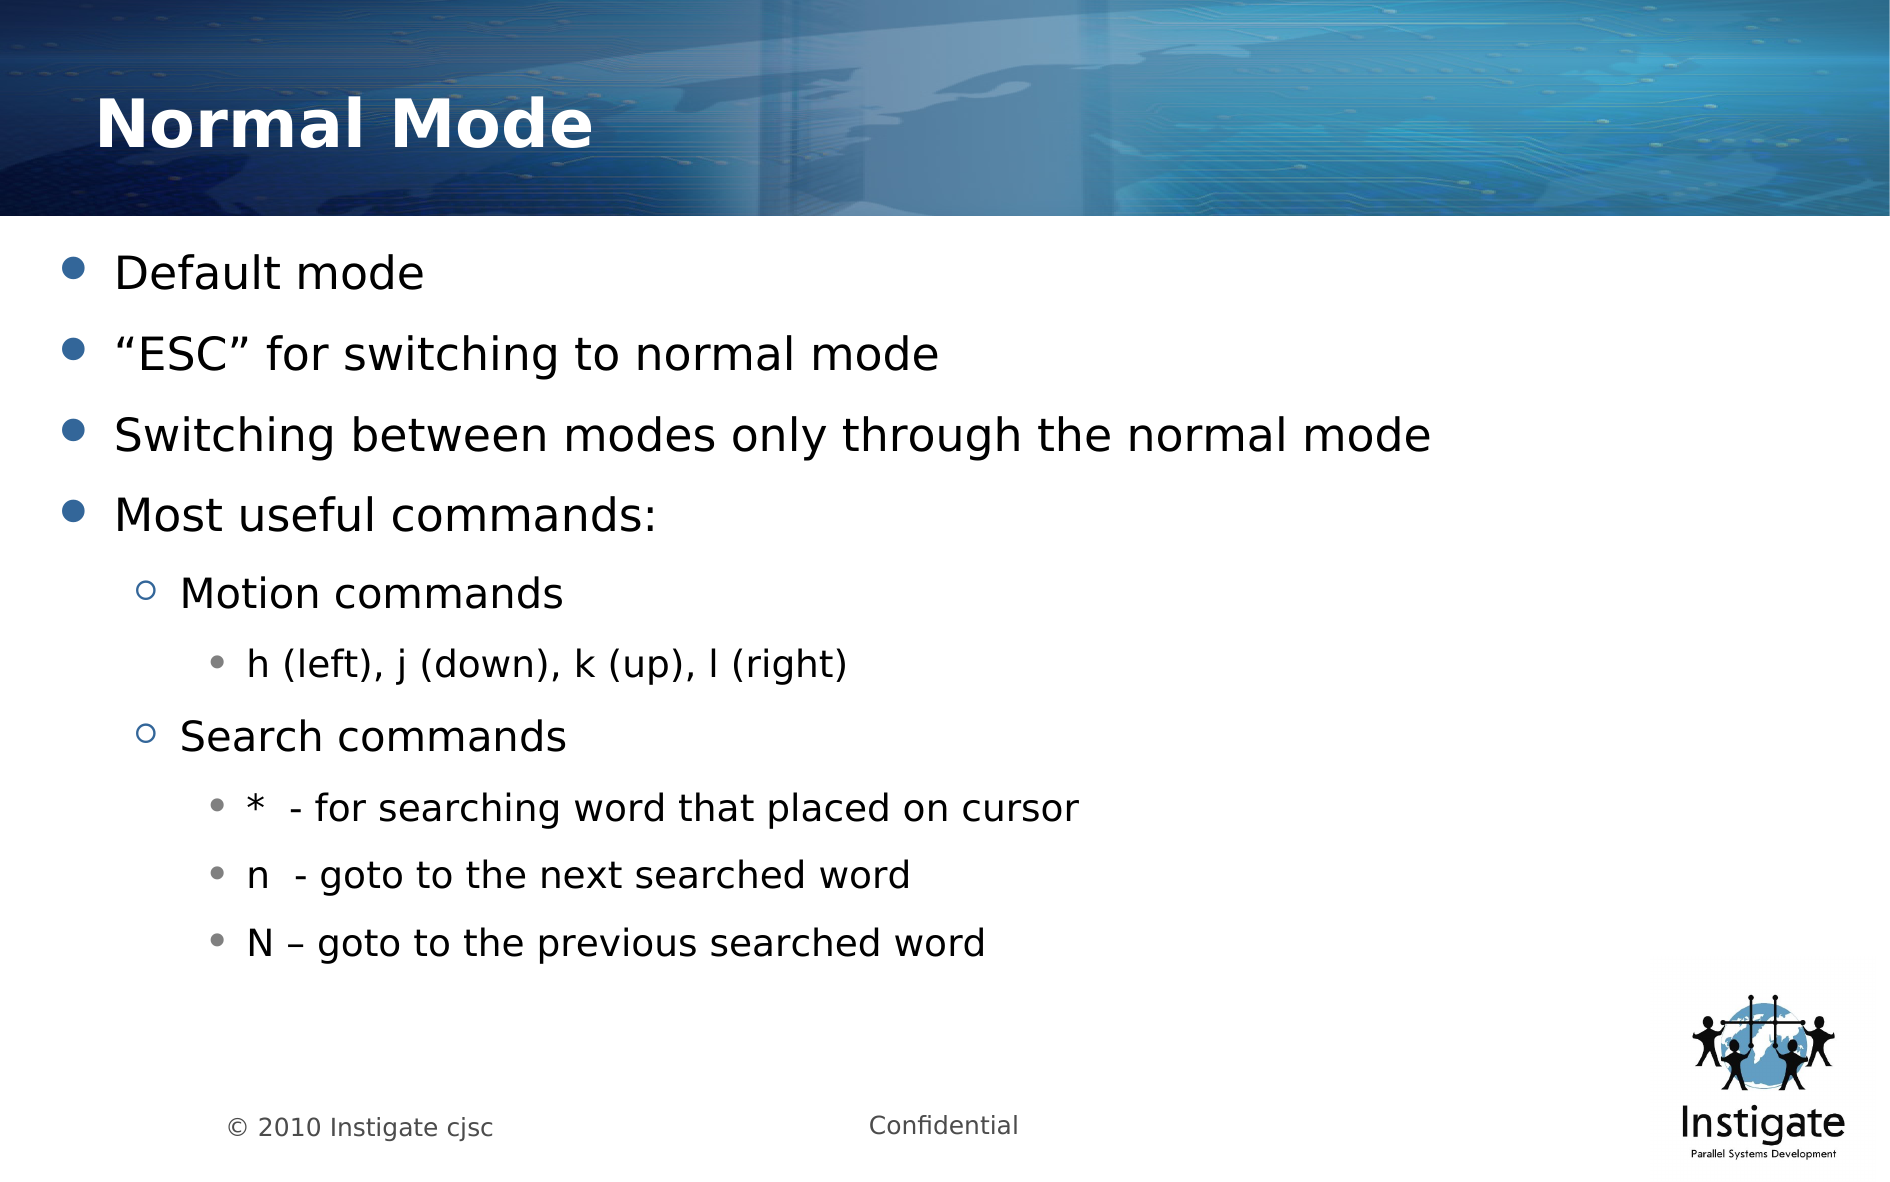

# Normal Mode
Default mode
“ESC” for switching to normal mode
Switching between modes only through the normal mode
Most useful commands:
Motion commands
h (left), j (down), k (up), l (right)
Search commands
* - for searching word that placed on cursor
n - goto to the next searched word
N – goto to the previous searched word